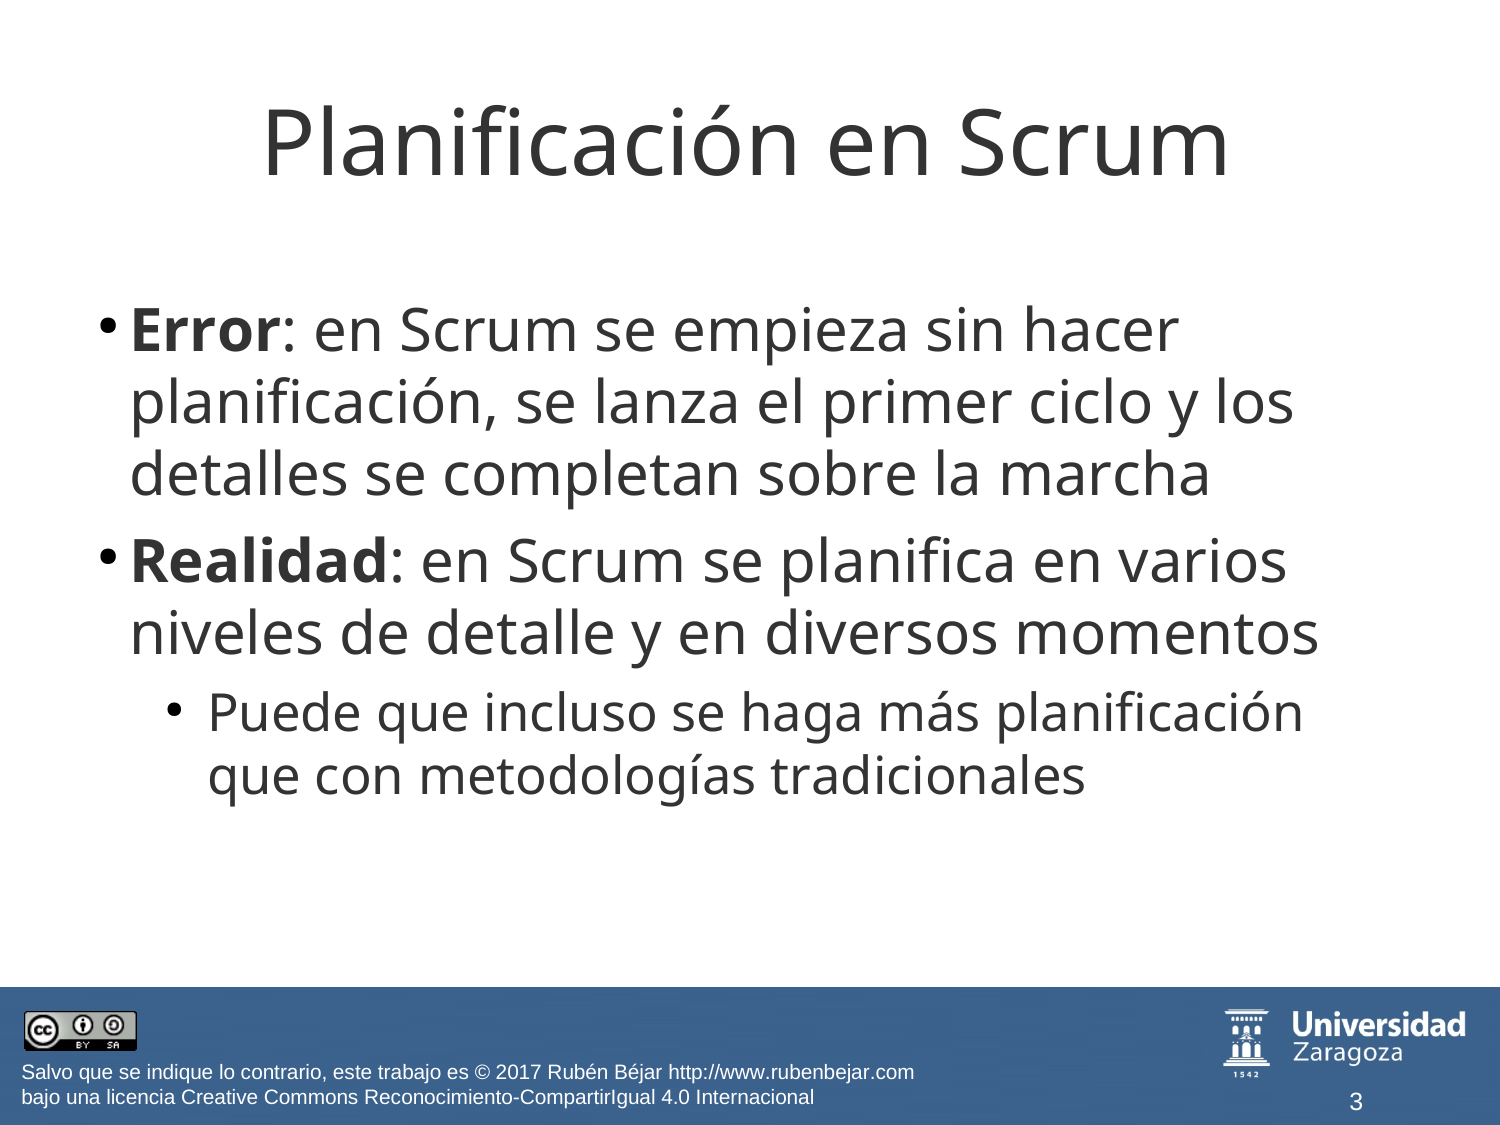

# Planificación en Scrum
Error: en Scrum se empieza sin hacer planificación, se lanza el primer ciclo y los detalles se completan sobre la marcha
Realidad: en Scrum se planifica en varios niveles de detalle y en diversos momentos
Puede que incluso se haga más planificación que con metodologías tradicionales